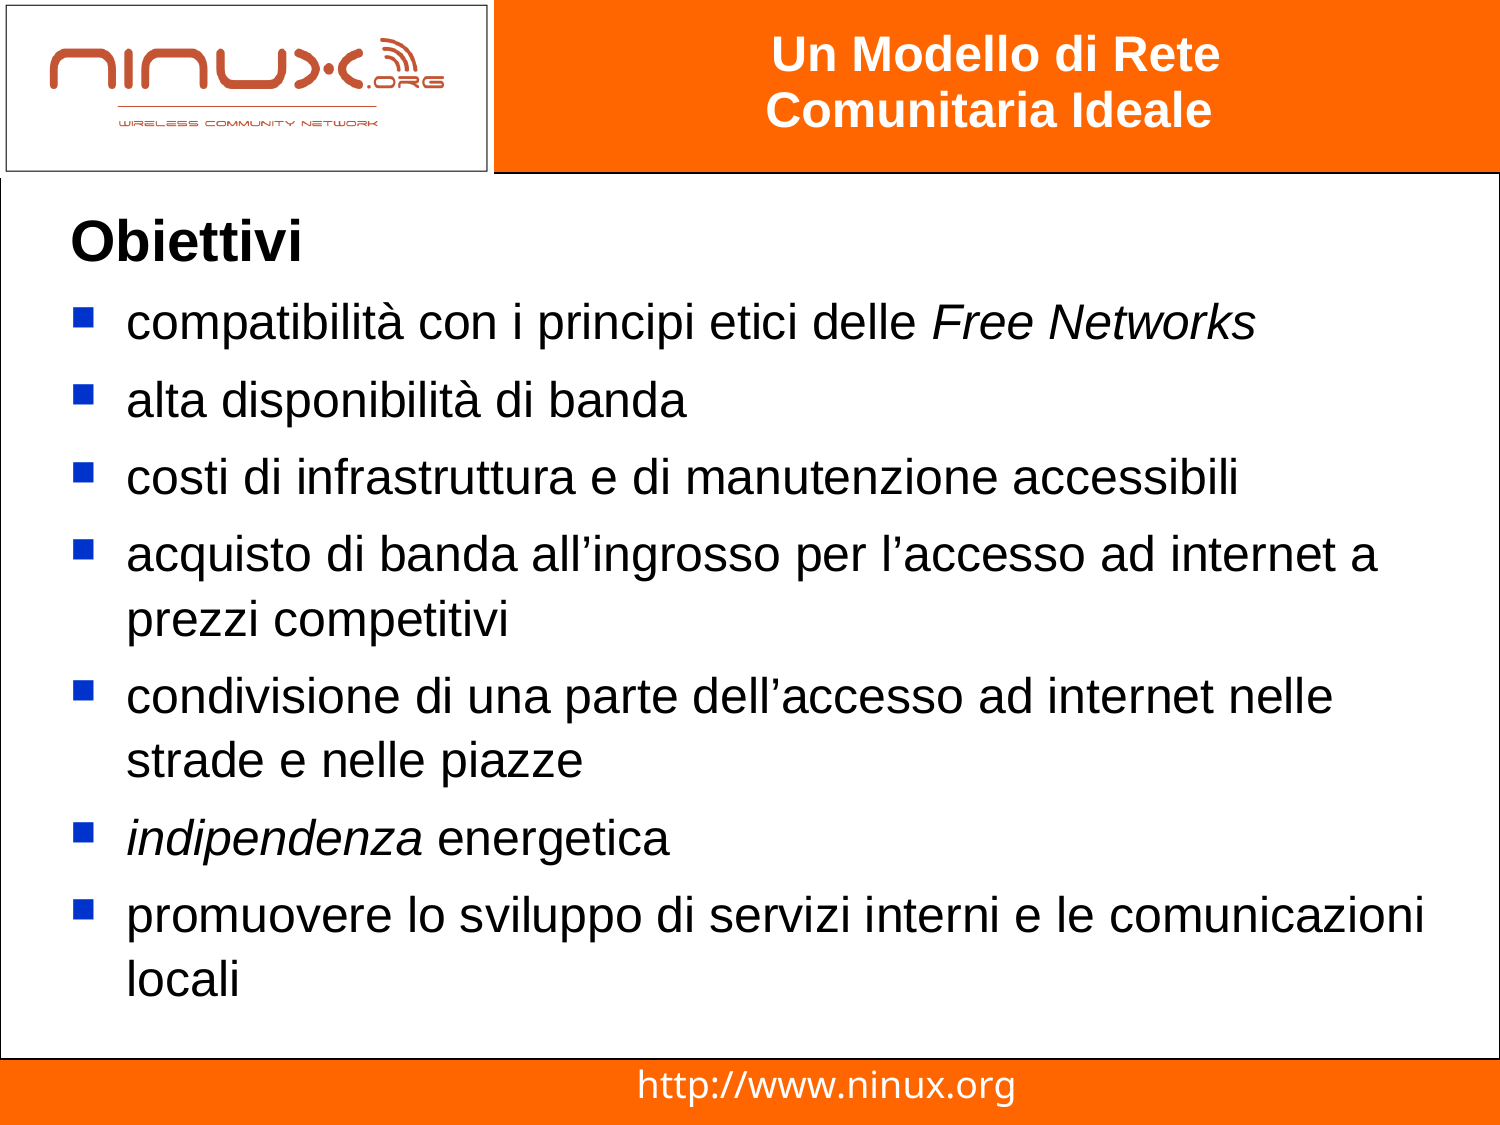

Un Modello di Rete
Comunitaria Ideale
# Obiettivi
compatibilità con i principi etici delle Free Networks
alta disponibilità di banda
costi di infrastruttura e di manutenzione accessibili
acquisto di banda all’ingrosso per l’accesso ad internet a prezzi competitivi
condivisione di una parte dell’accesso ad internet nelle strade e nelle piazze
indipendenza energetica
promuovere lo sviluppo di servizi interni e le comunicazioni locali
http://www.ninux.org